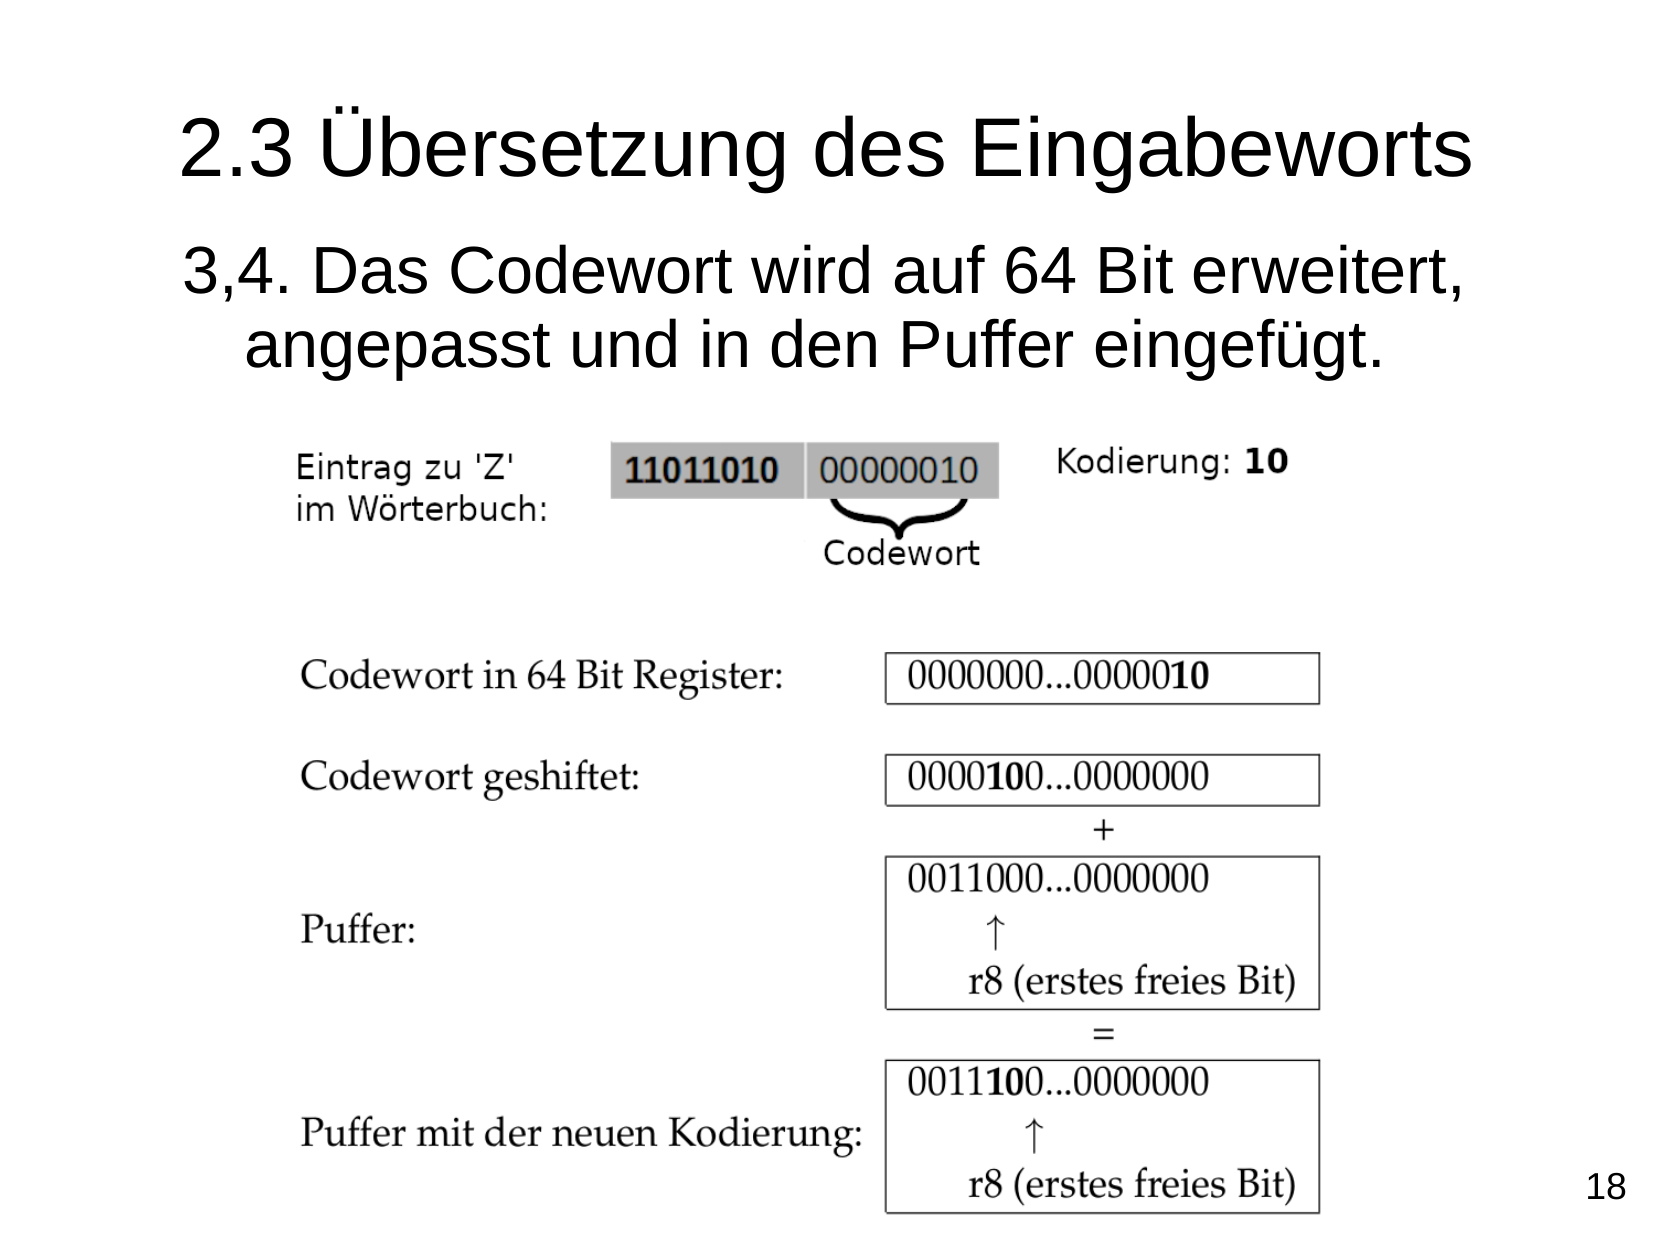

# 2.3 Übersetzung des Eingabeworts
3,4. Das Codewort wird auf 64 Bit erweitert, angepasst und in den Puffer eingefügt.